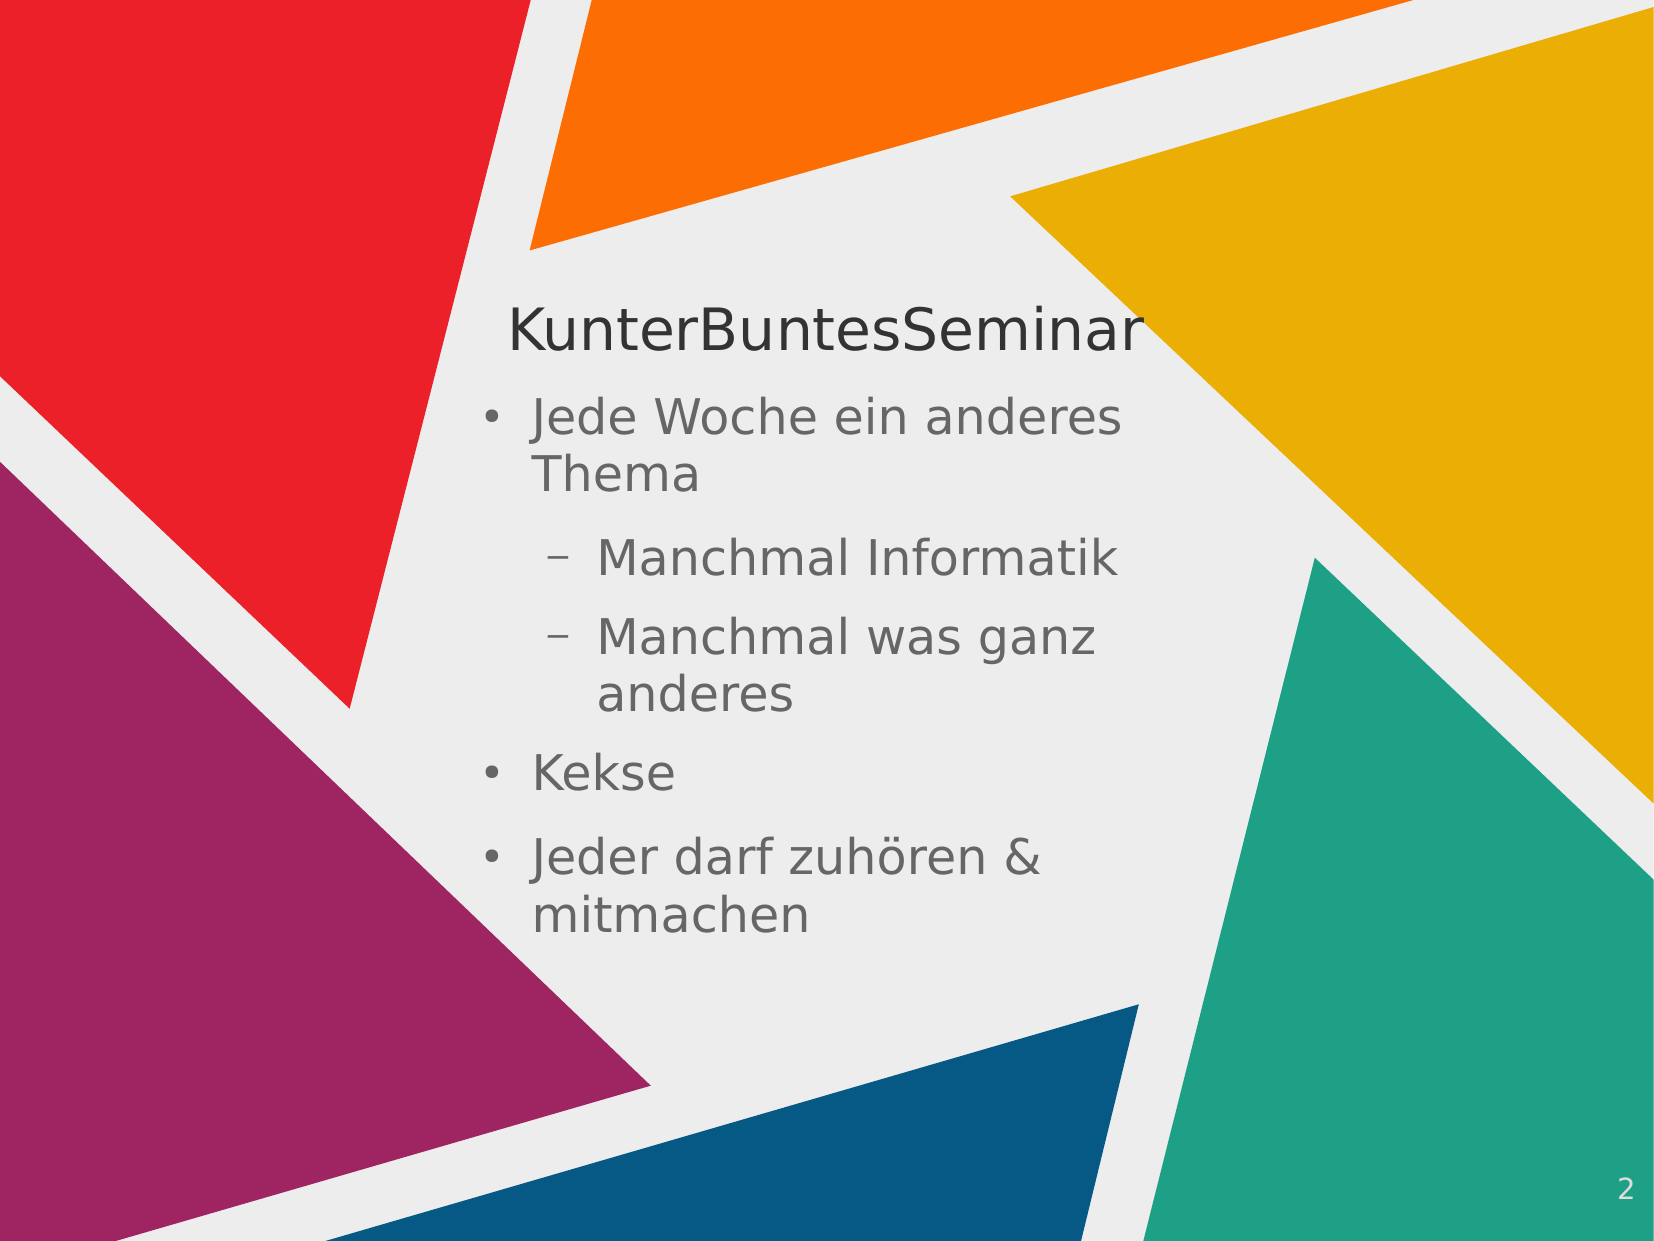

# KunterBuntesSeminar
Jede Woche ein anderes Thema
Manchmal Informatik
Manchmal was ganz anderes
Kekse
Jeder darf zuhören & mitmachen
2